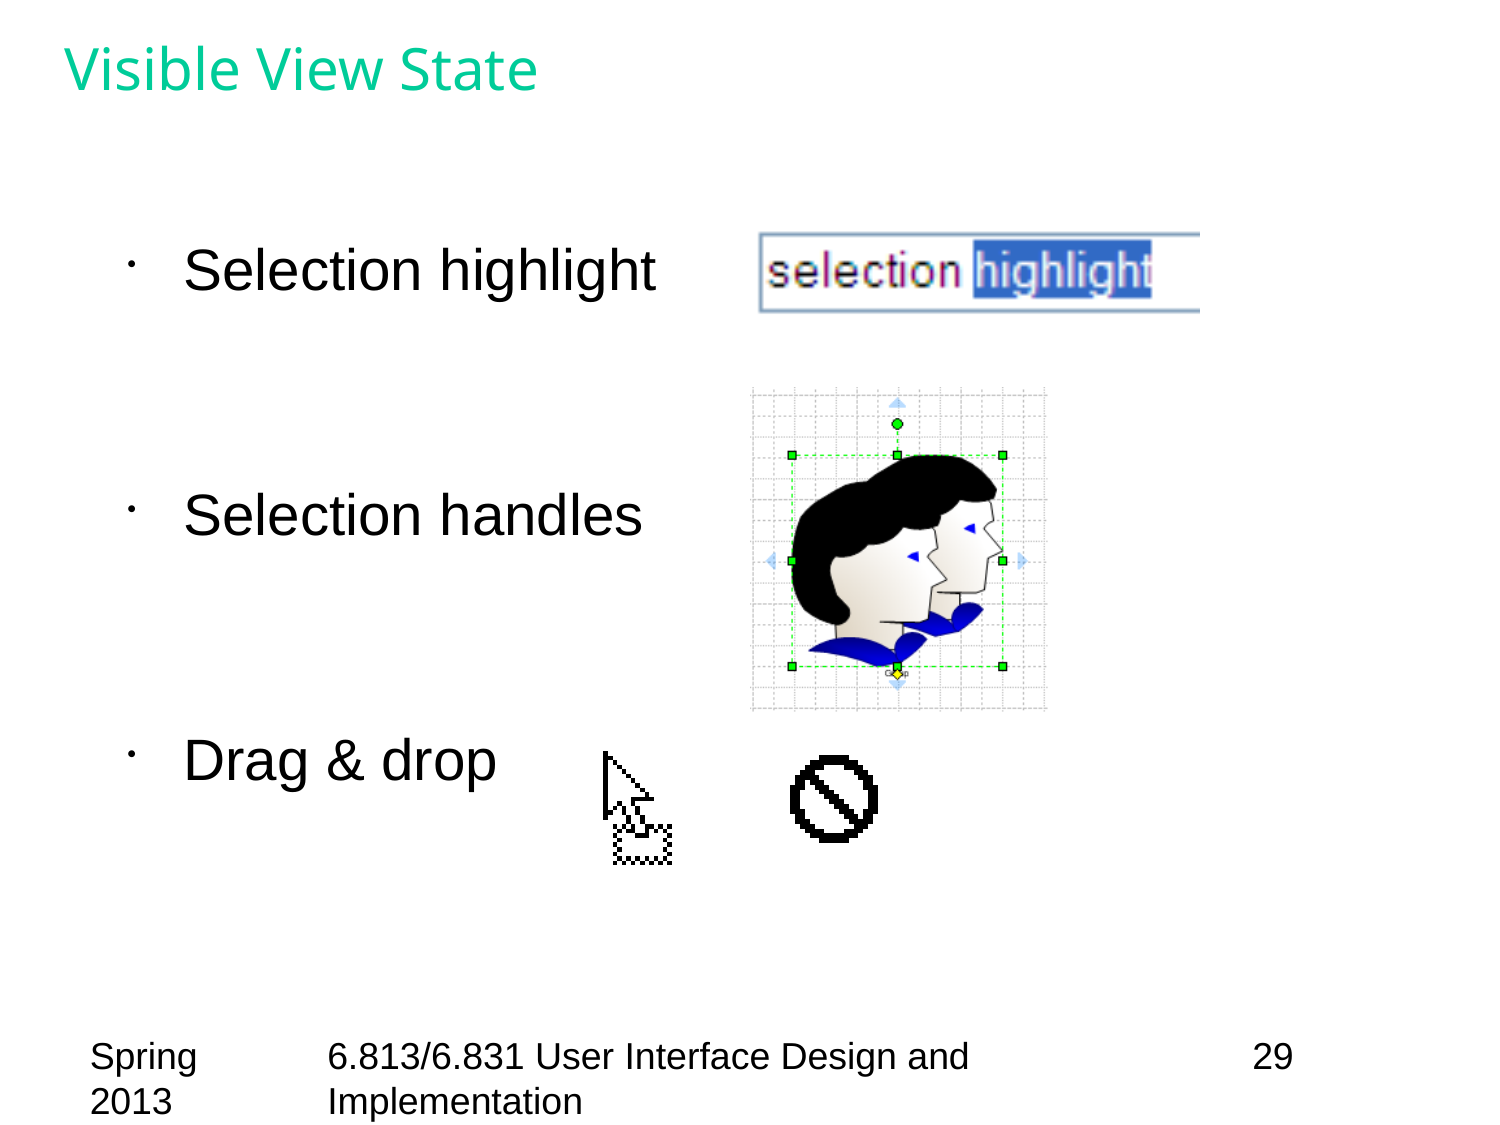

# Visible View State
Selection highlight
Selection handles
Drag & drop
Spring 2013
6.813/6.831 User Interface Design and Implementation